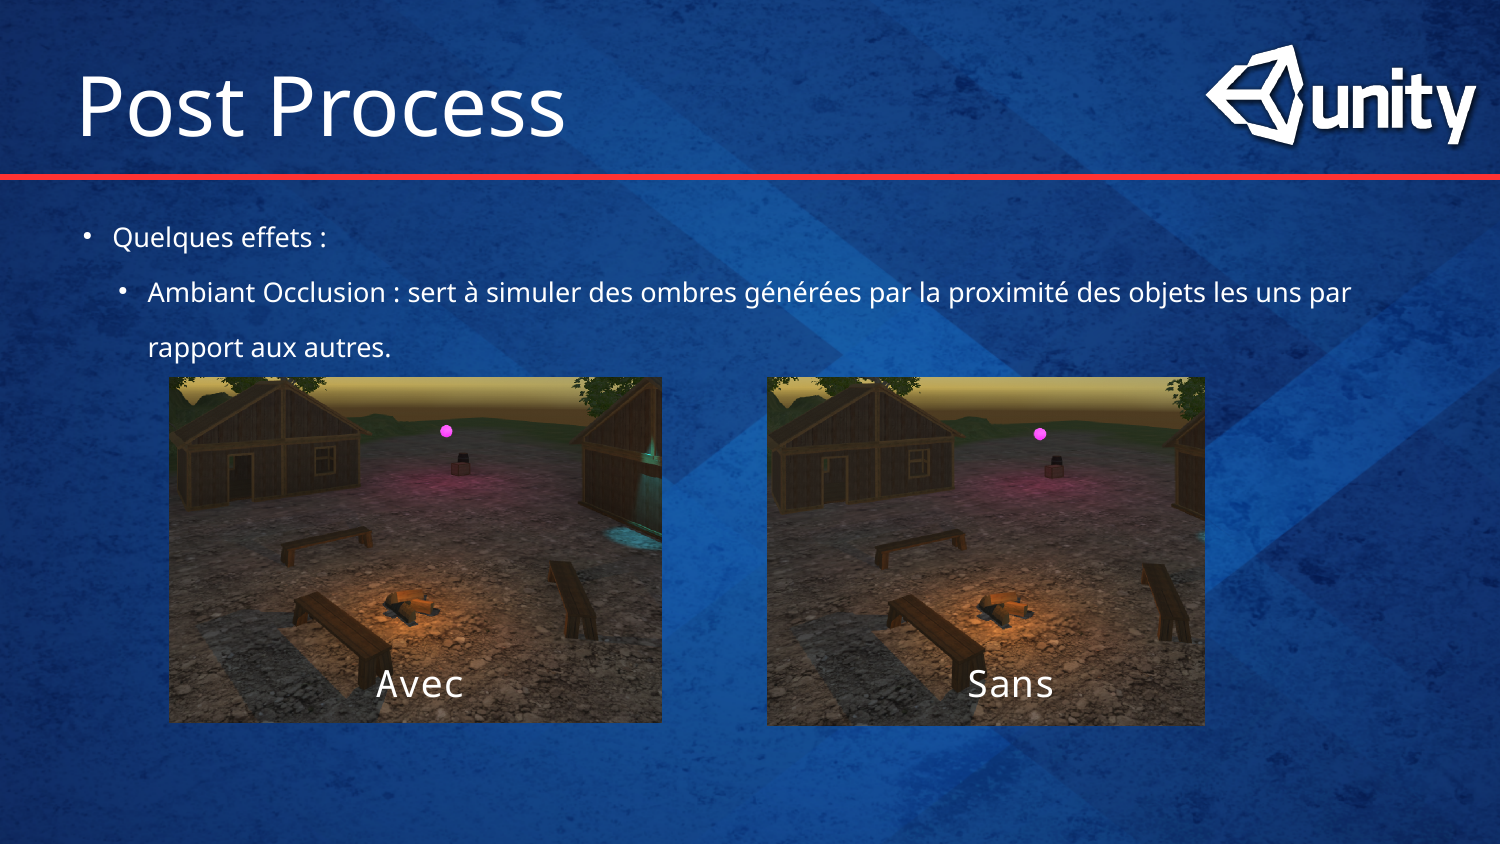

# Post Process
Quelques effets :
Ambiant Occlusion : sert à simuler des ombres générées par la proximité des objets les uns par rapport aux autres.
Avec
Sans